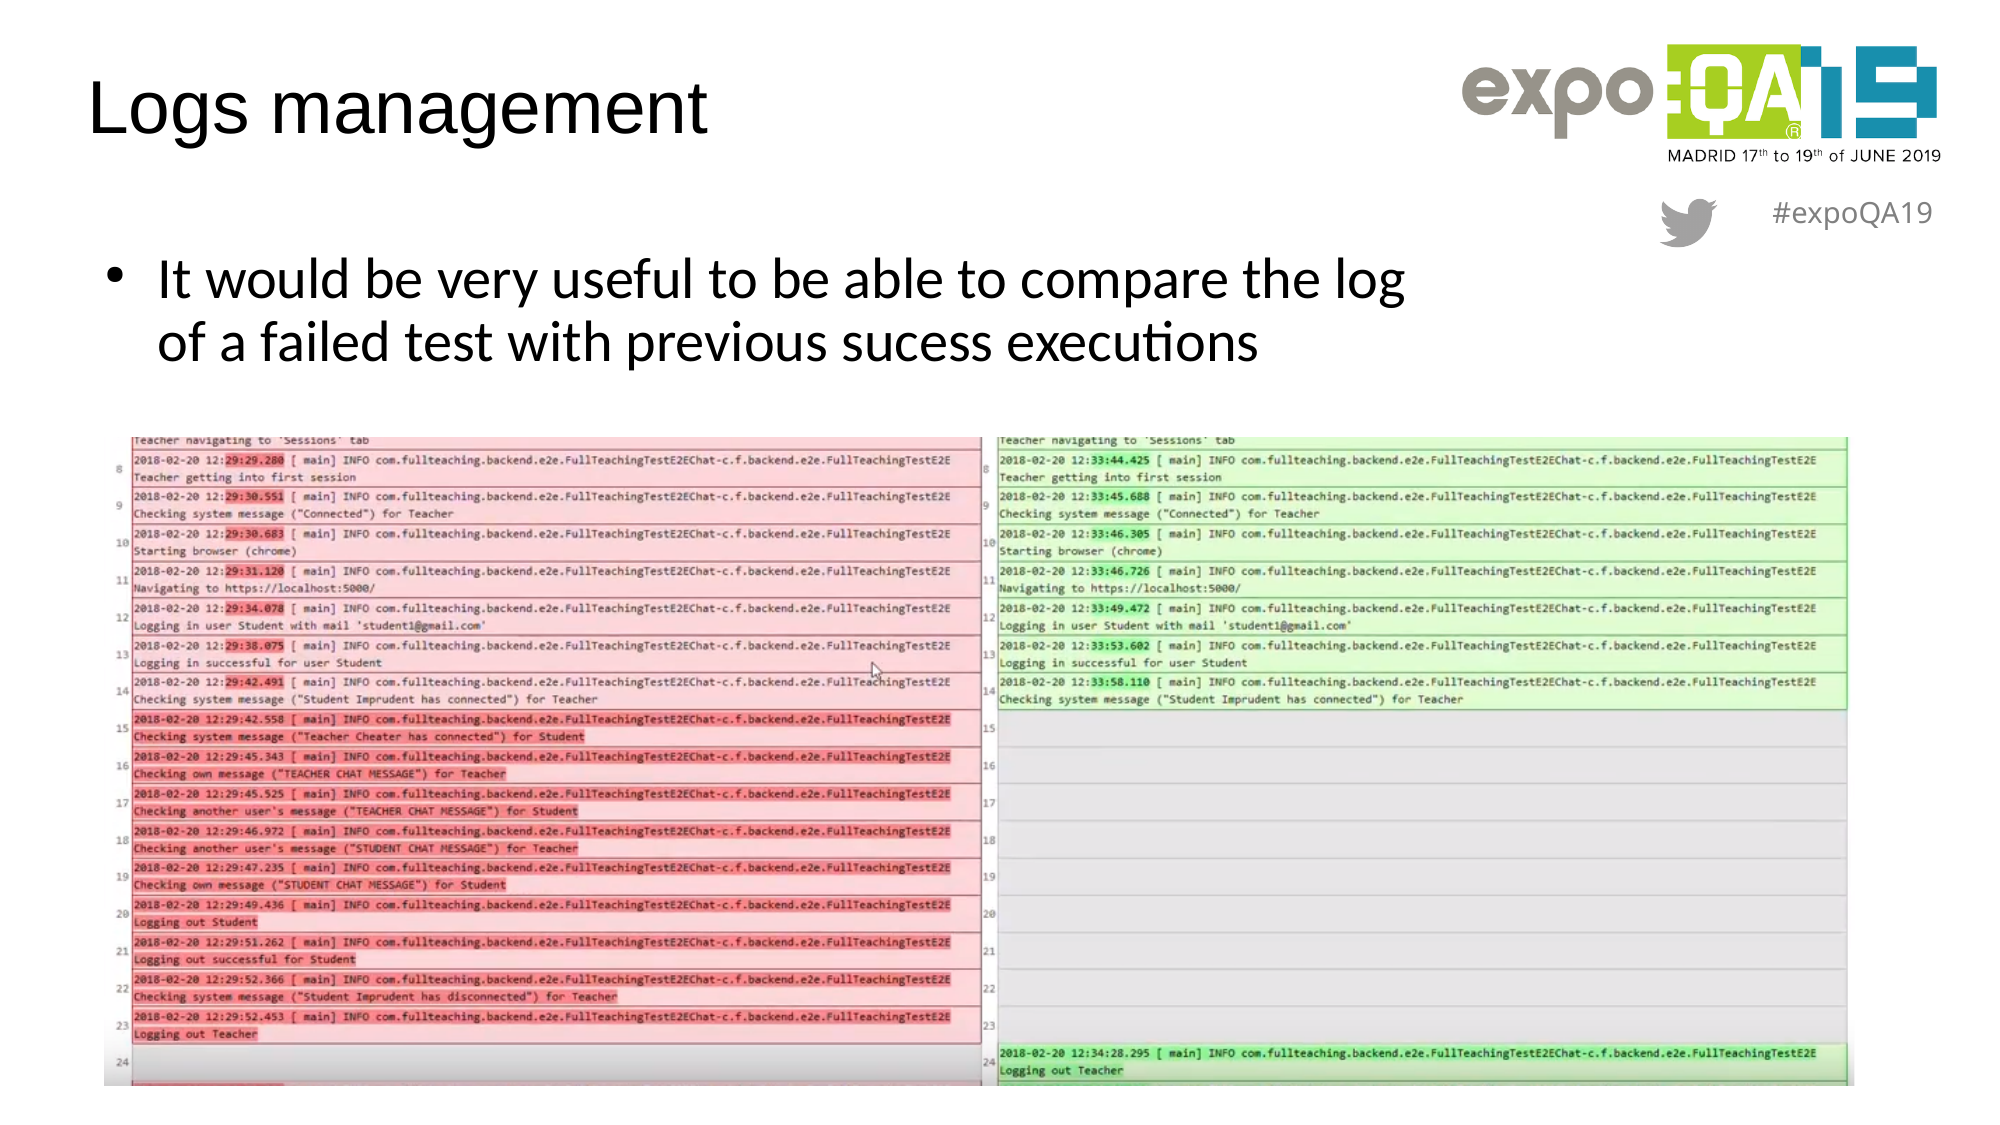

# Logs management
It would be very useful to be able to compare the log of a failed test with previous sucess executions